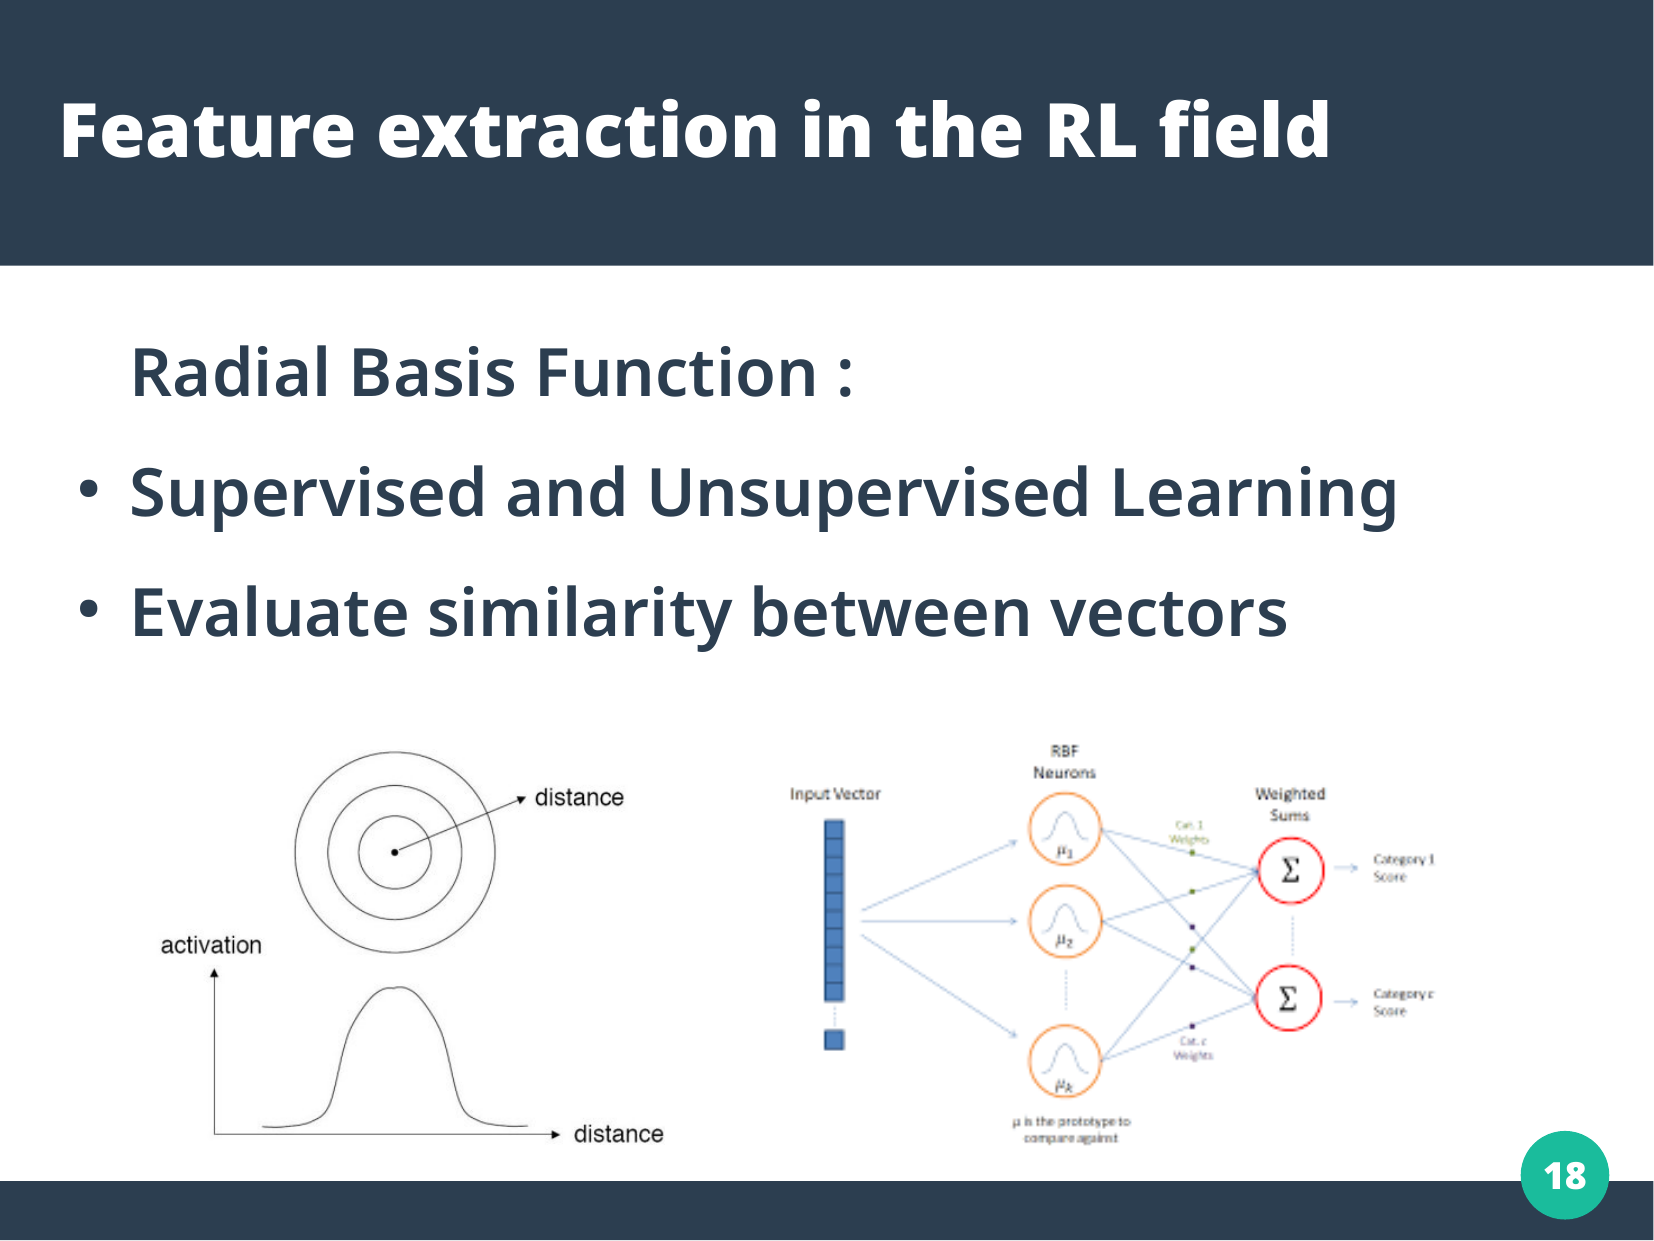

# Feature extraction in the RL field
Radial Basis Function :
Supervised and Unsupervised Learning
Evaluate similarity between vectors
18